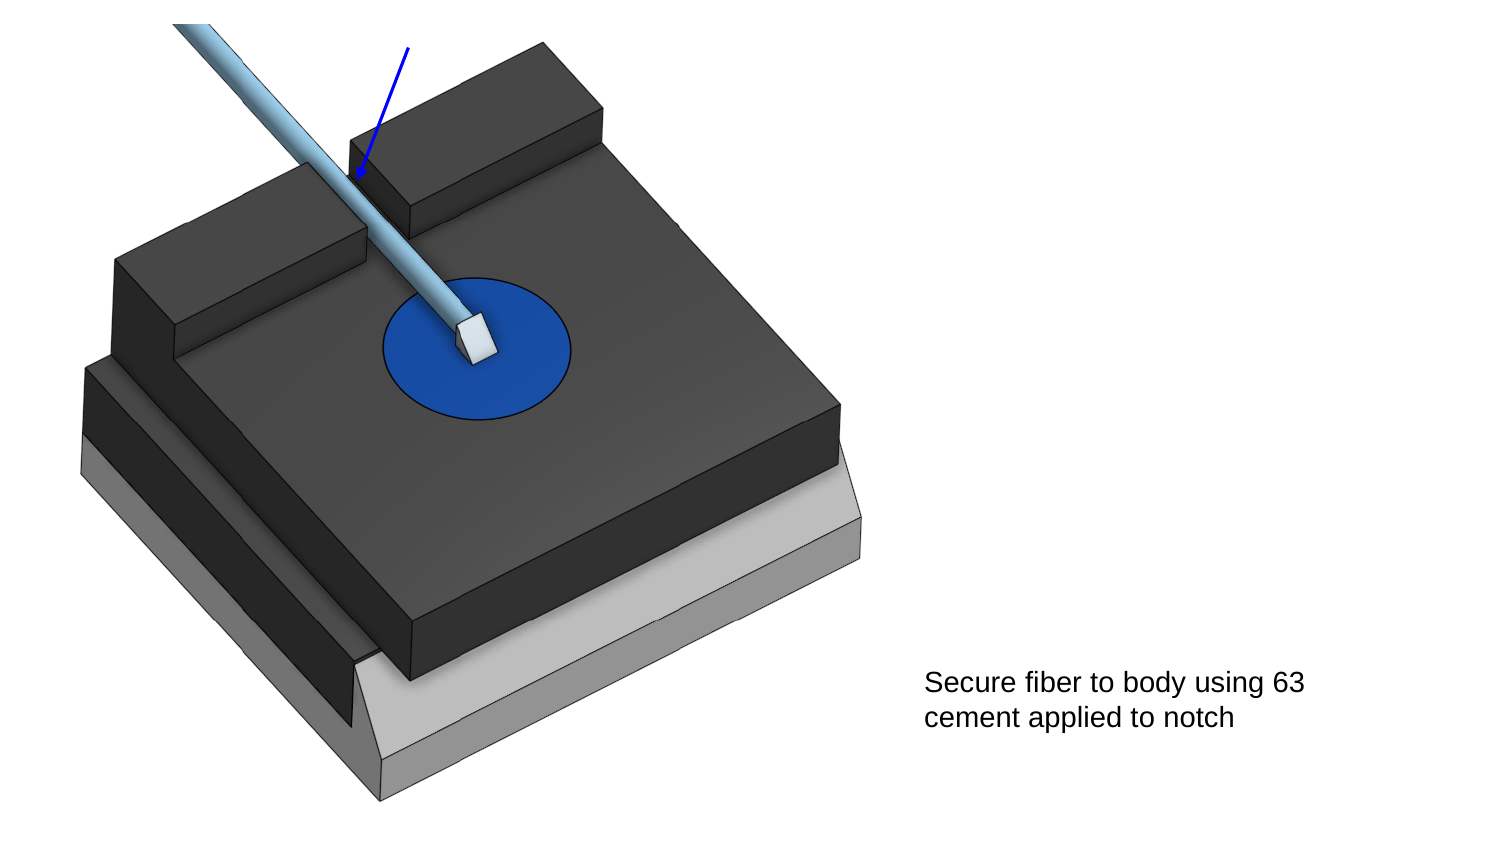

Secure fiber to body using 63 cement applied to notch